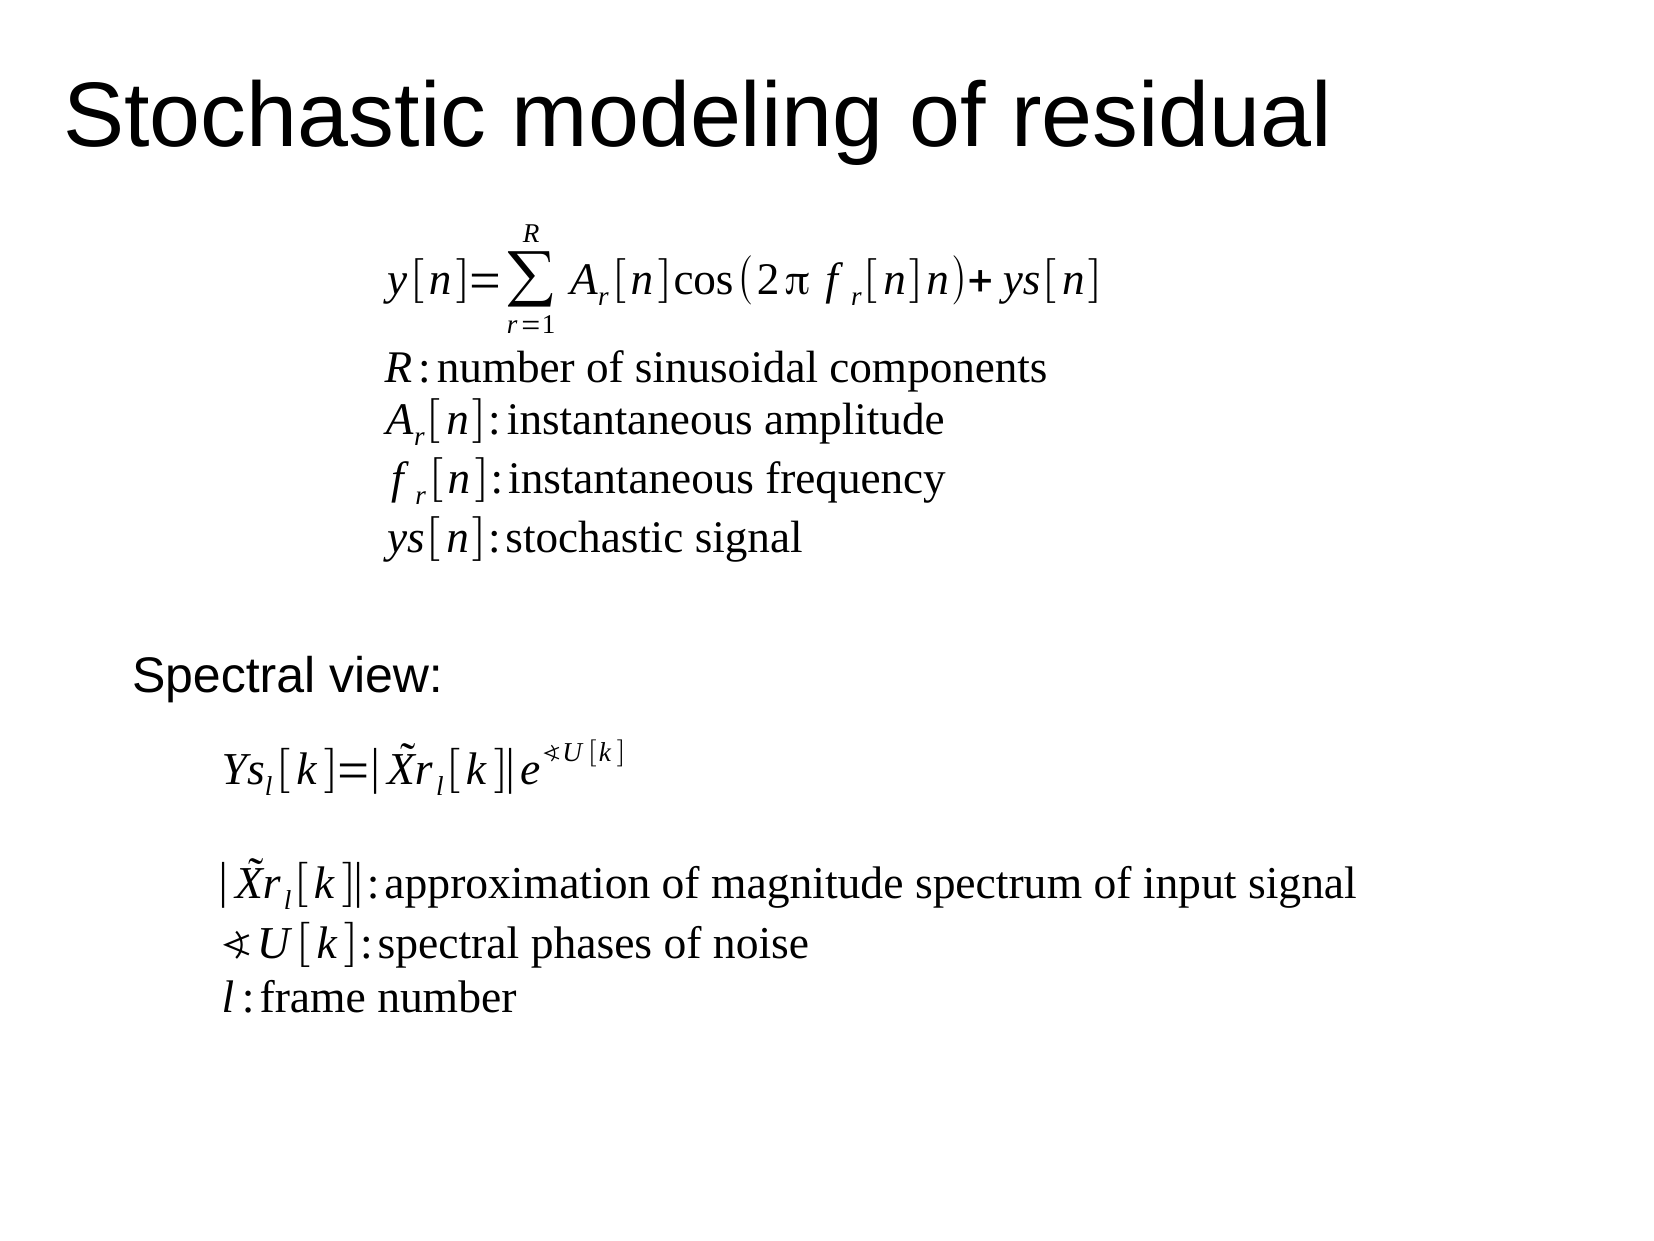

# Stochastic modeling of residual
Spectral view: